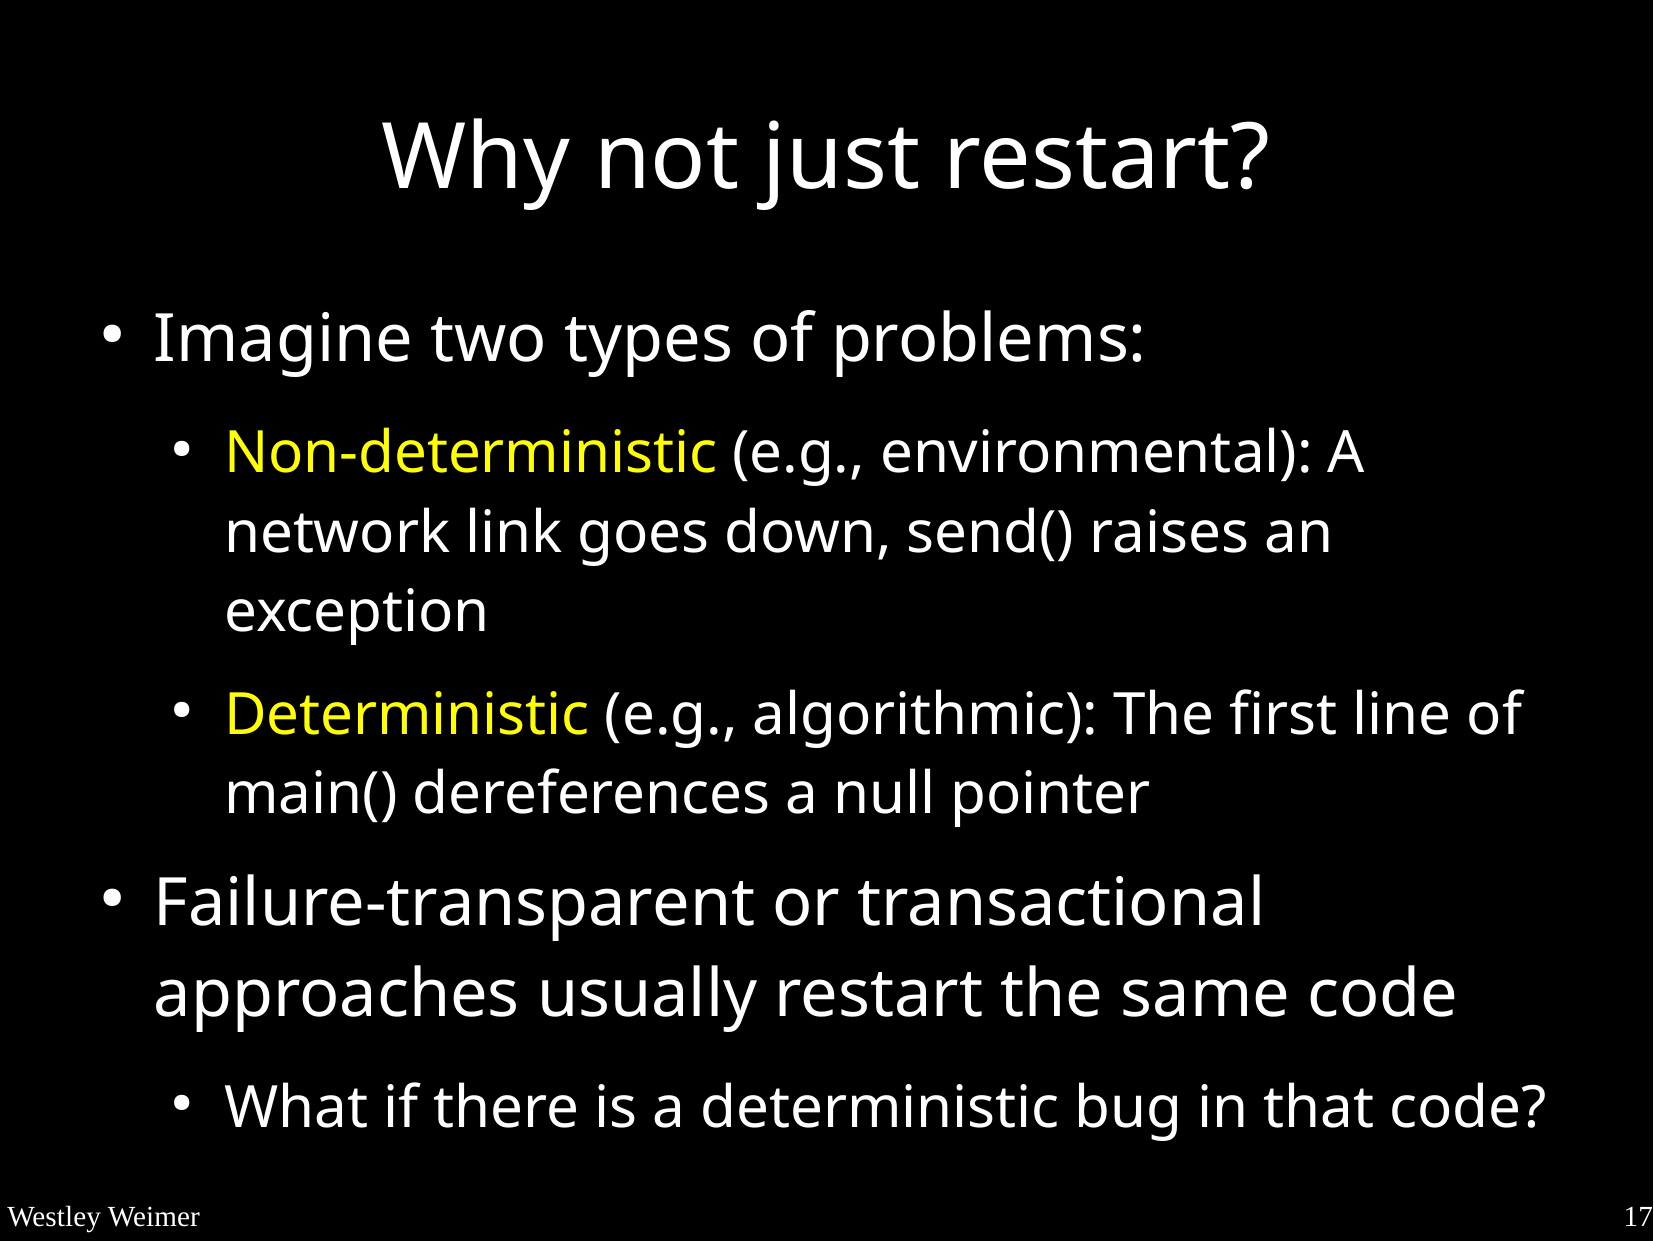

# Why not just restart?
Imagine two types of problems:
Non-deterministic (e.g., environmental): A network link goes down, send() raises an exception
Deterministic (e.g., algorithmic): The first line of main() dereferences a null pointer
Failure-transparent or transactional approaches usually restart the same code
What if there is a deterministic bug in that code?
17